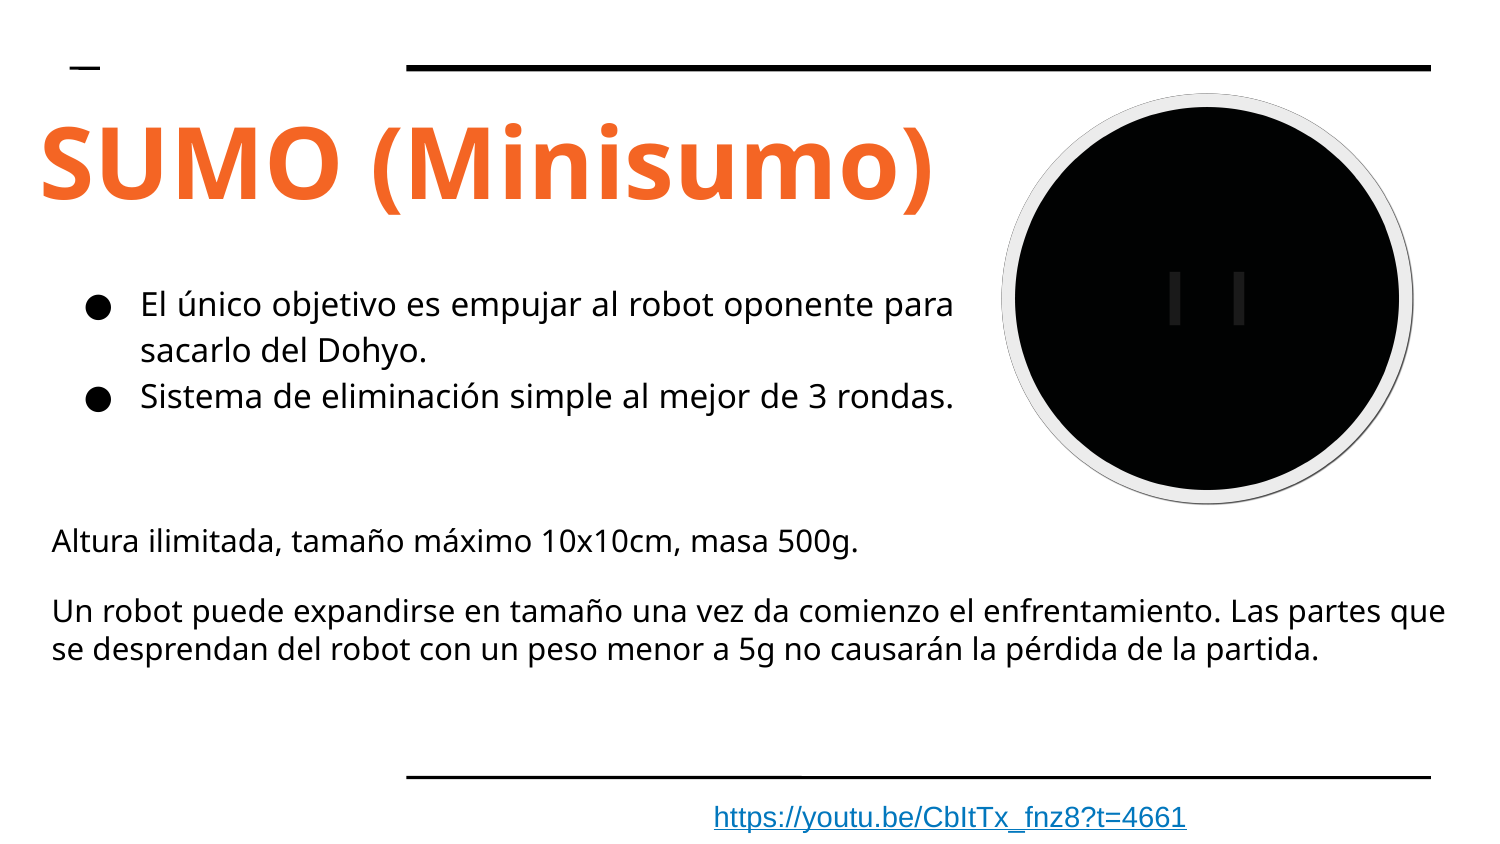

# SUMO (Minisumo)
El único objetivo es empujar al robot oponente para sacarlo del Dohyo.
Sistema de eliminación simple al mejor de 3 rondas.
Altura ilimitada, tamaño máximo 10x10cm, masa 500g.
Un robot puede expandirse en tamaño una vez da comienzo el enfrentamiento. Las partes que se desprendan del robot con un peso menor a 5g no causarán la pérdida de la partida.
https://youtu.be/CbItTx_fnz8?t=4661